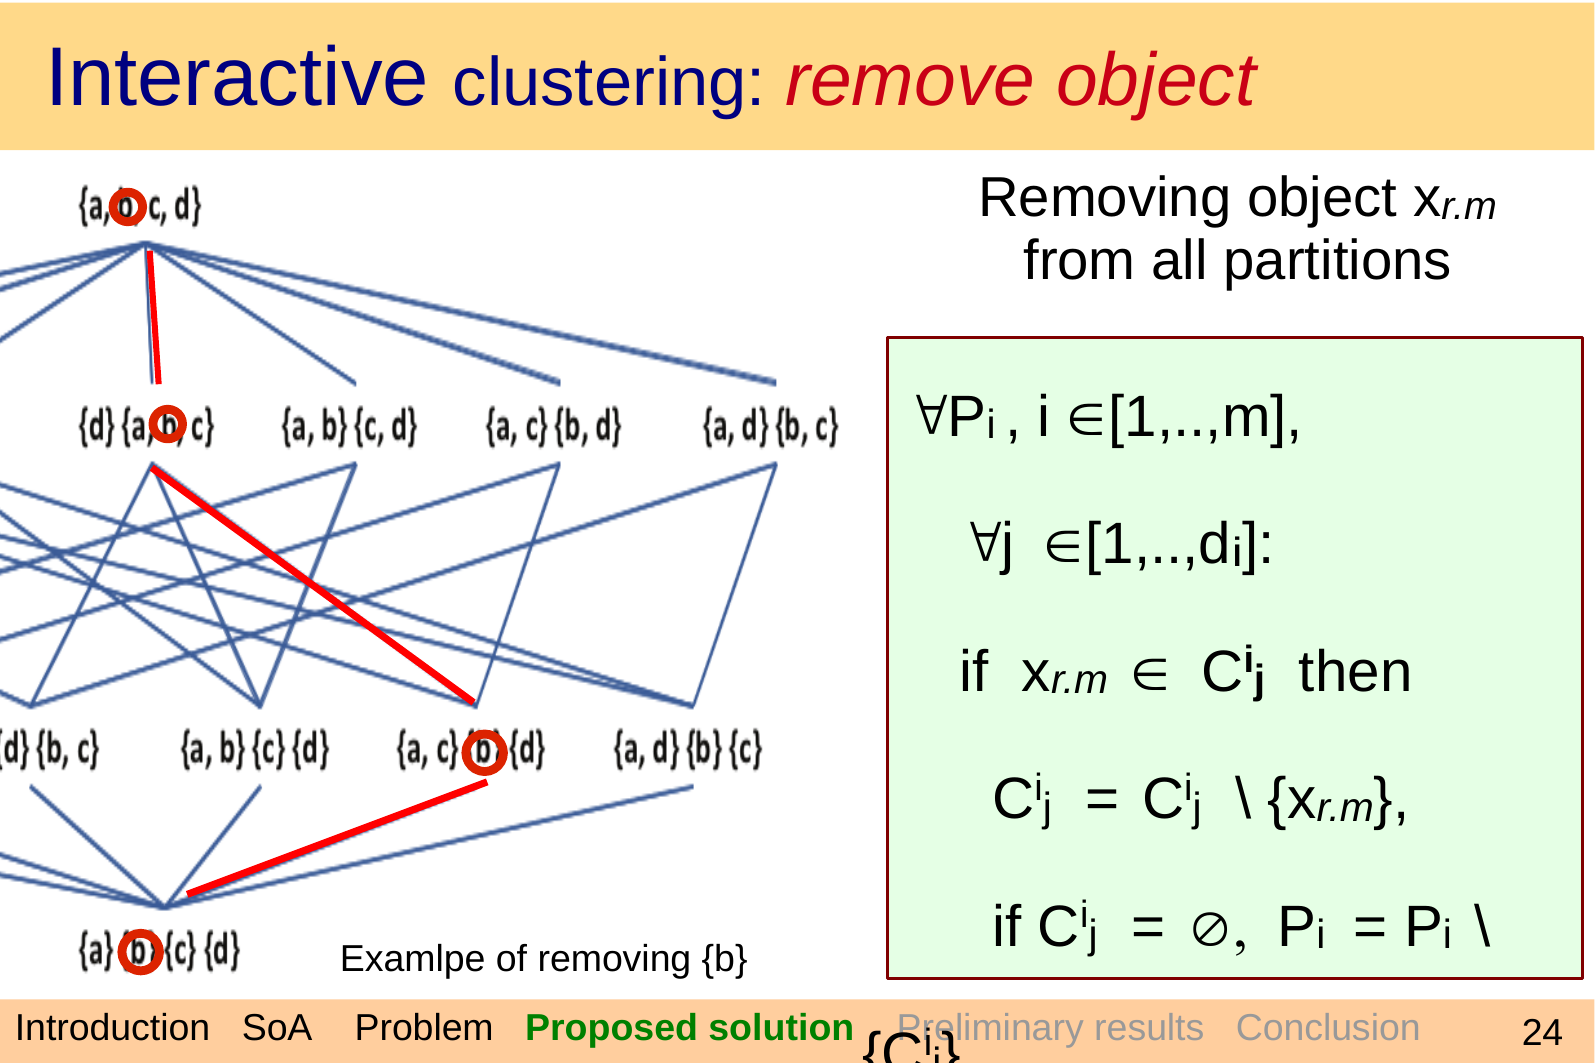

Interactive clustering: remove object
Removing object xr.m
from all partitions
"Pi , i Î[1,..,m],
 "j Î[1,..,di]:
 if xr.m Î Cij then
 Cij = Cij \ {xr.m},
 if Cij = Æ, Pi = Pi \ {Cij}
#
Examlpe of removing {b}
Introduction SoA Problem Proposed solution Preliminary results Conclusion